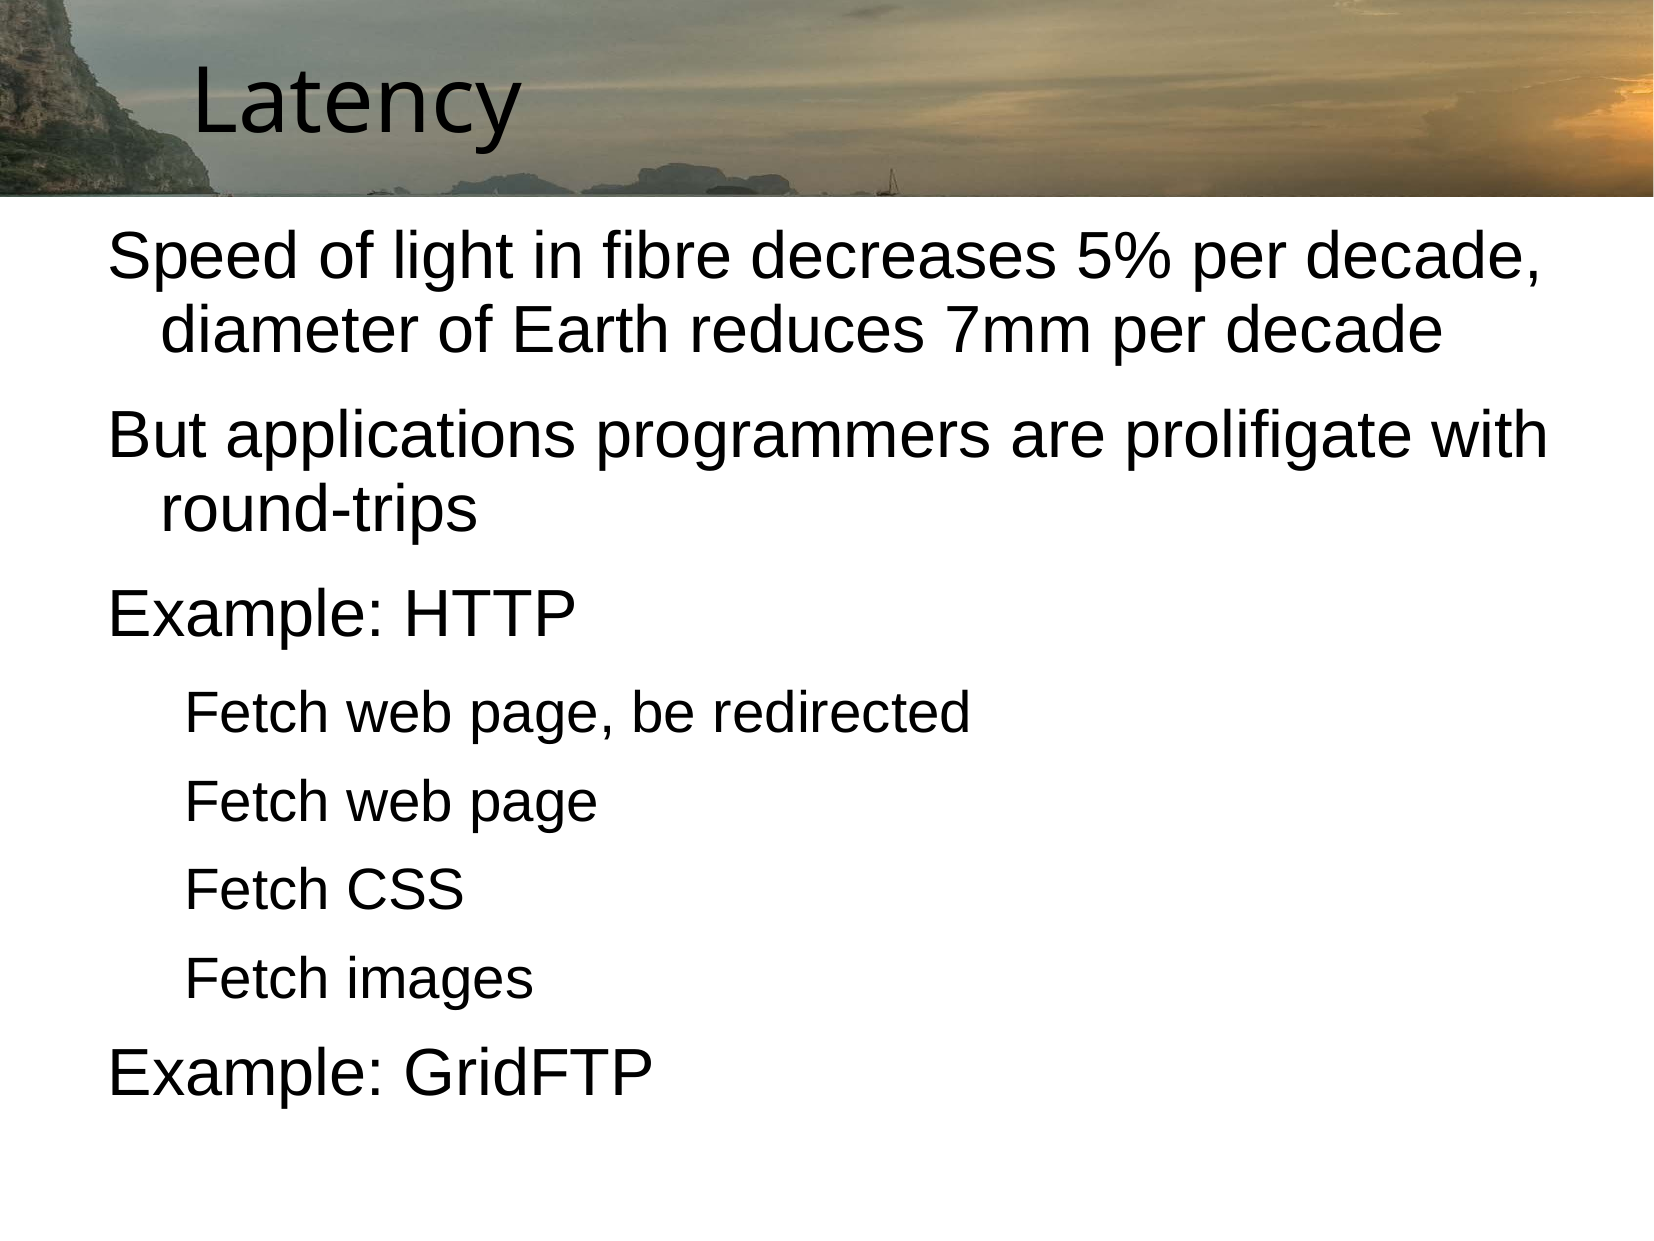

# Latency
Speed of light in fibre decreases 5% per decade, diameter of Earth reduces 7mm per decade
But applications programmers are prolifigate with round-trips
Example: HTTP
Fetch web page, be redirected
Fetch web page
Fetch CSS
Fetch images
Example: GridFTP